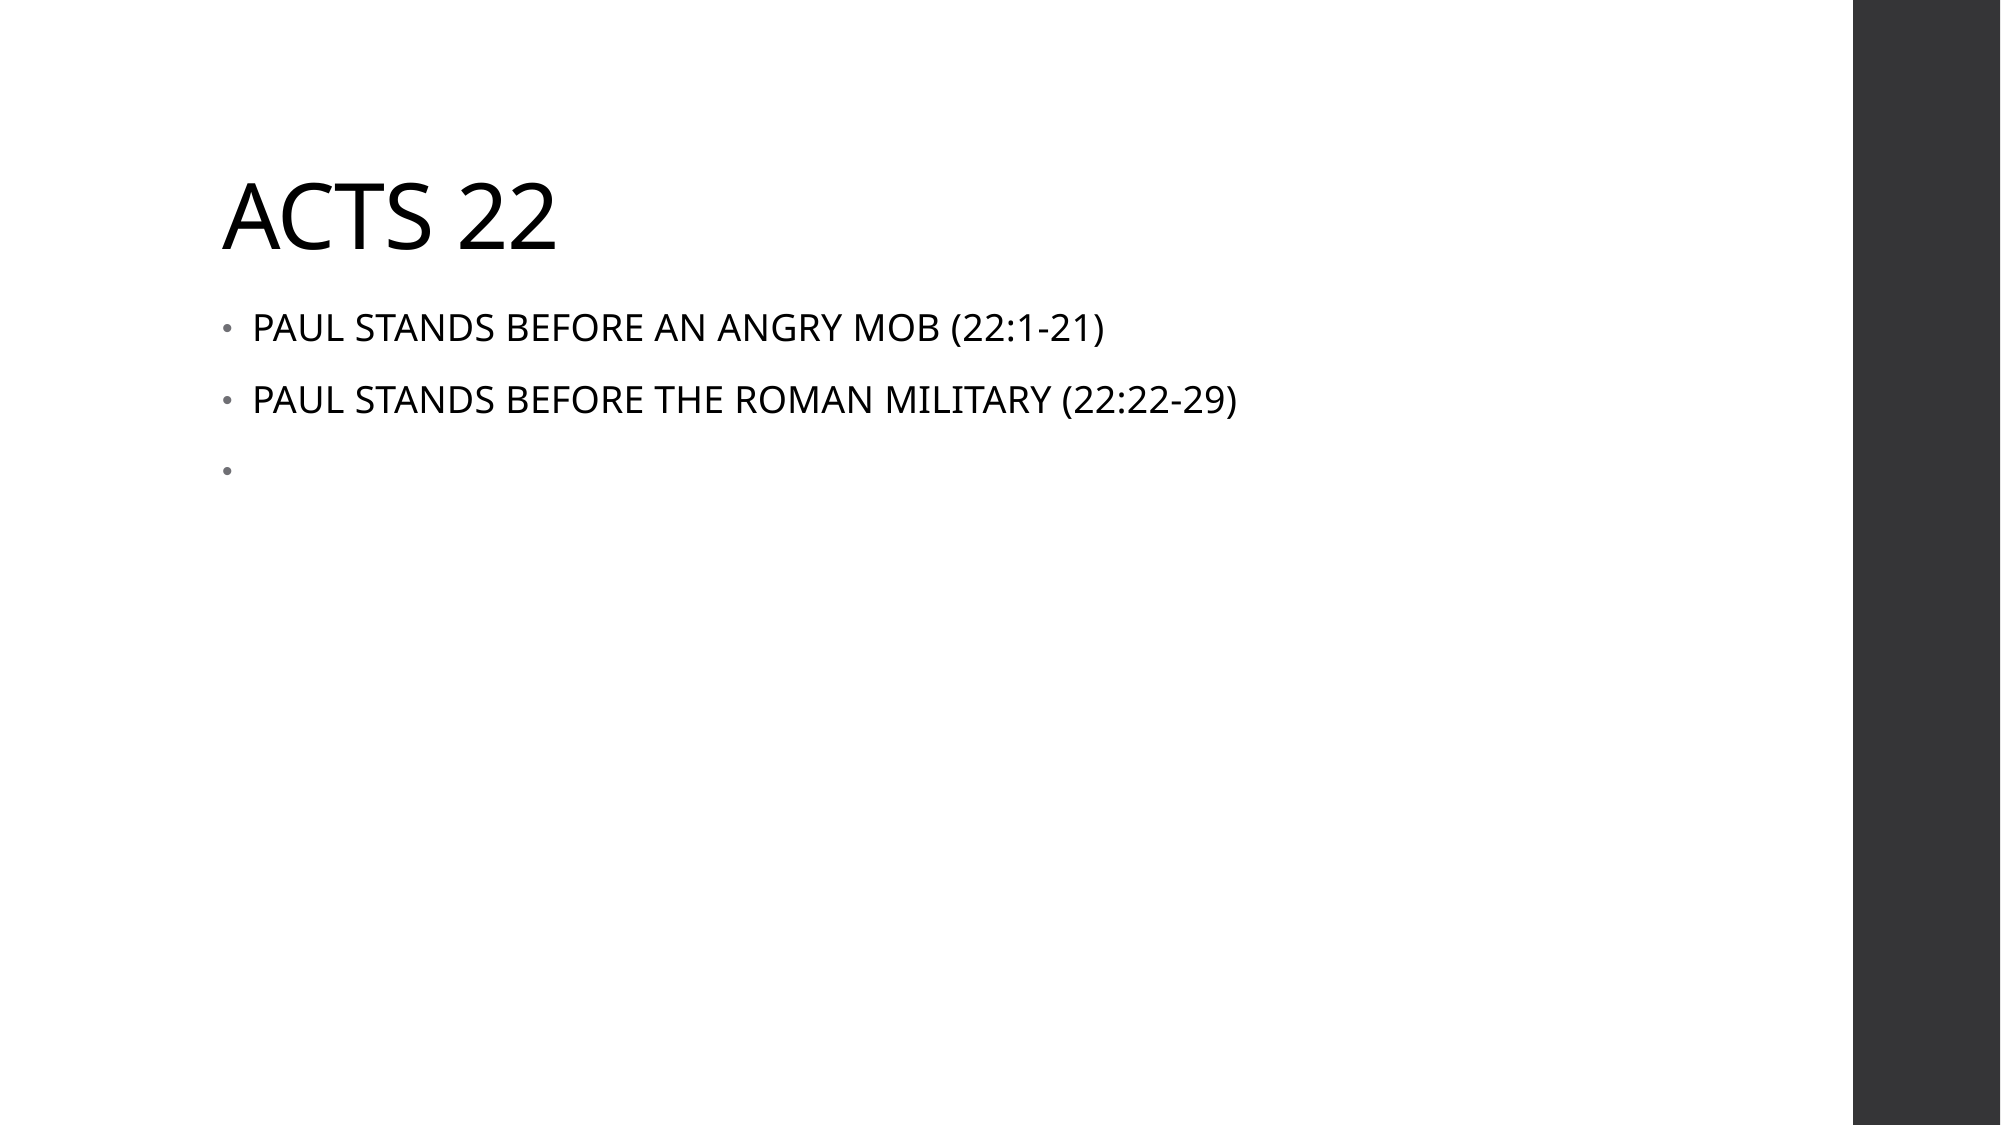

# ACTS 22
PAUL STANDS BEFORE AN ANGRY MOB (22:1-21)
PAUL STANDS BEFORE THE ROMAN MILITARY (22:22-29)